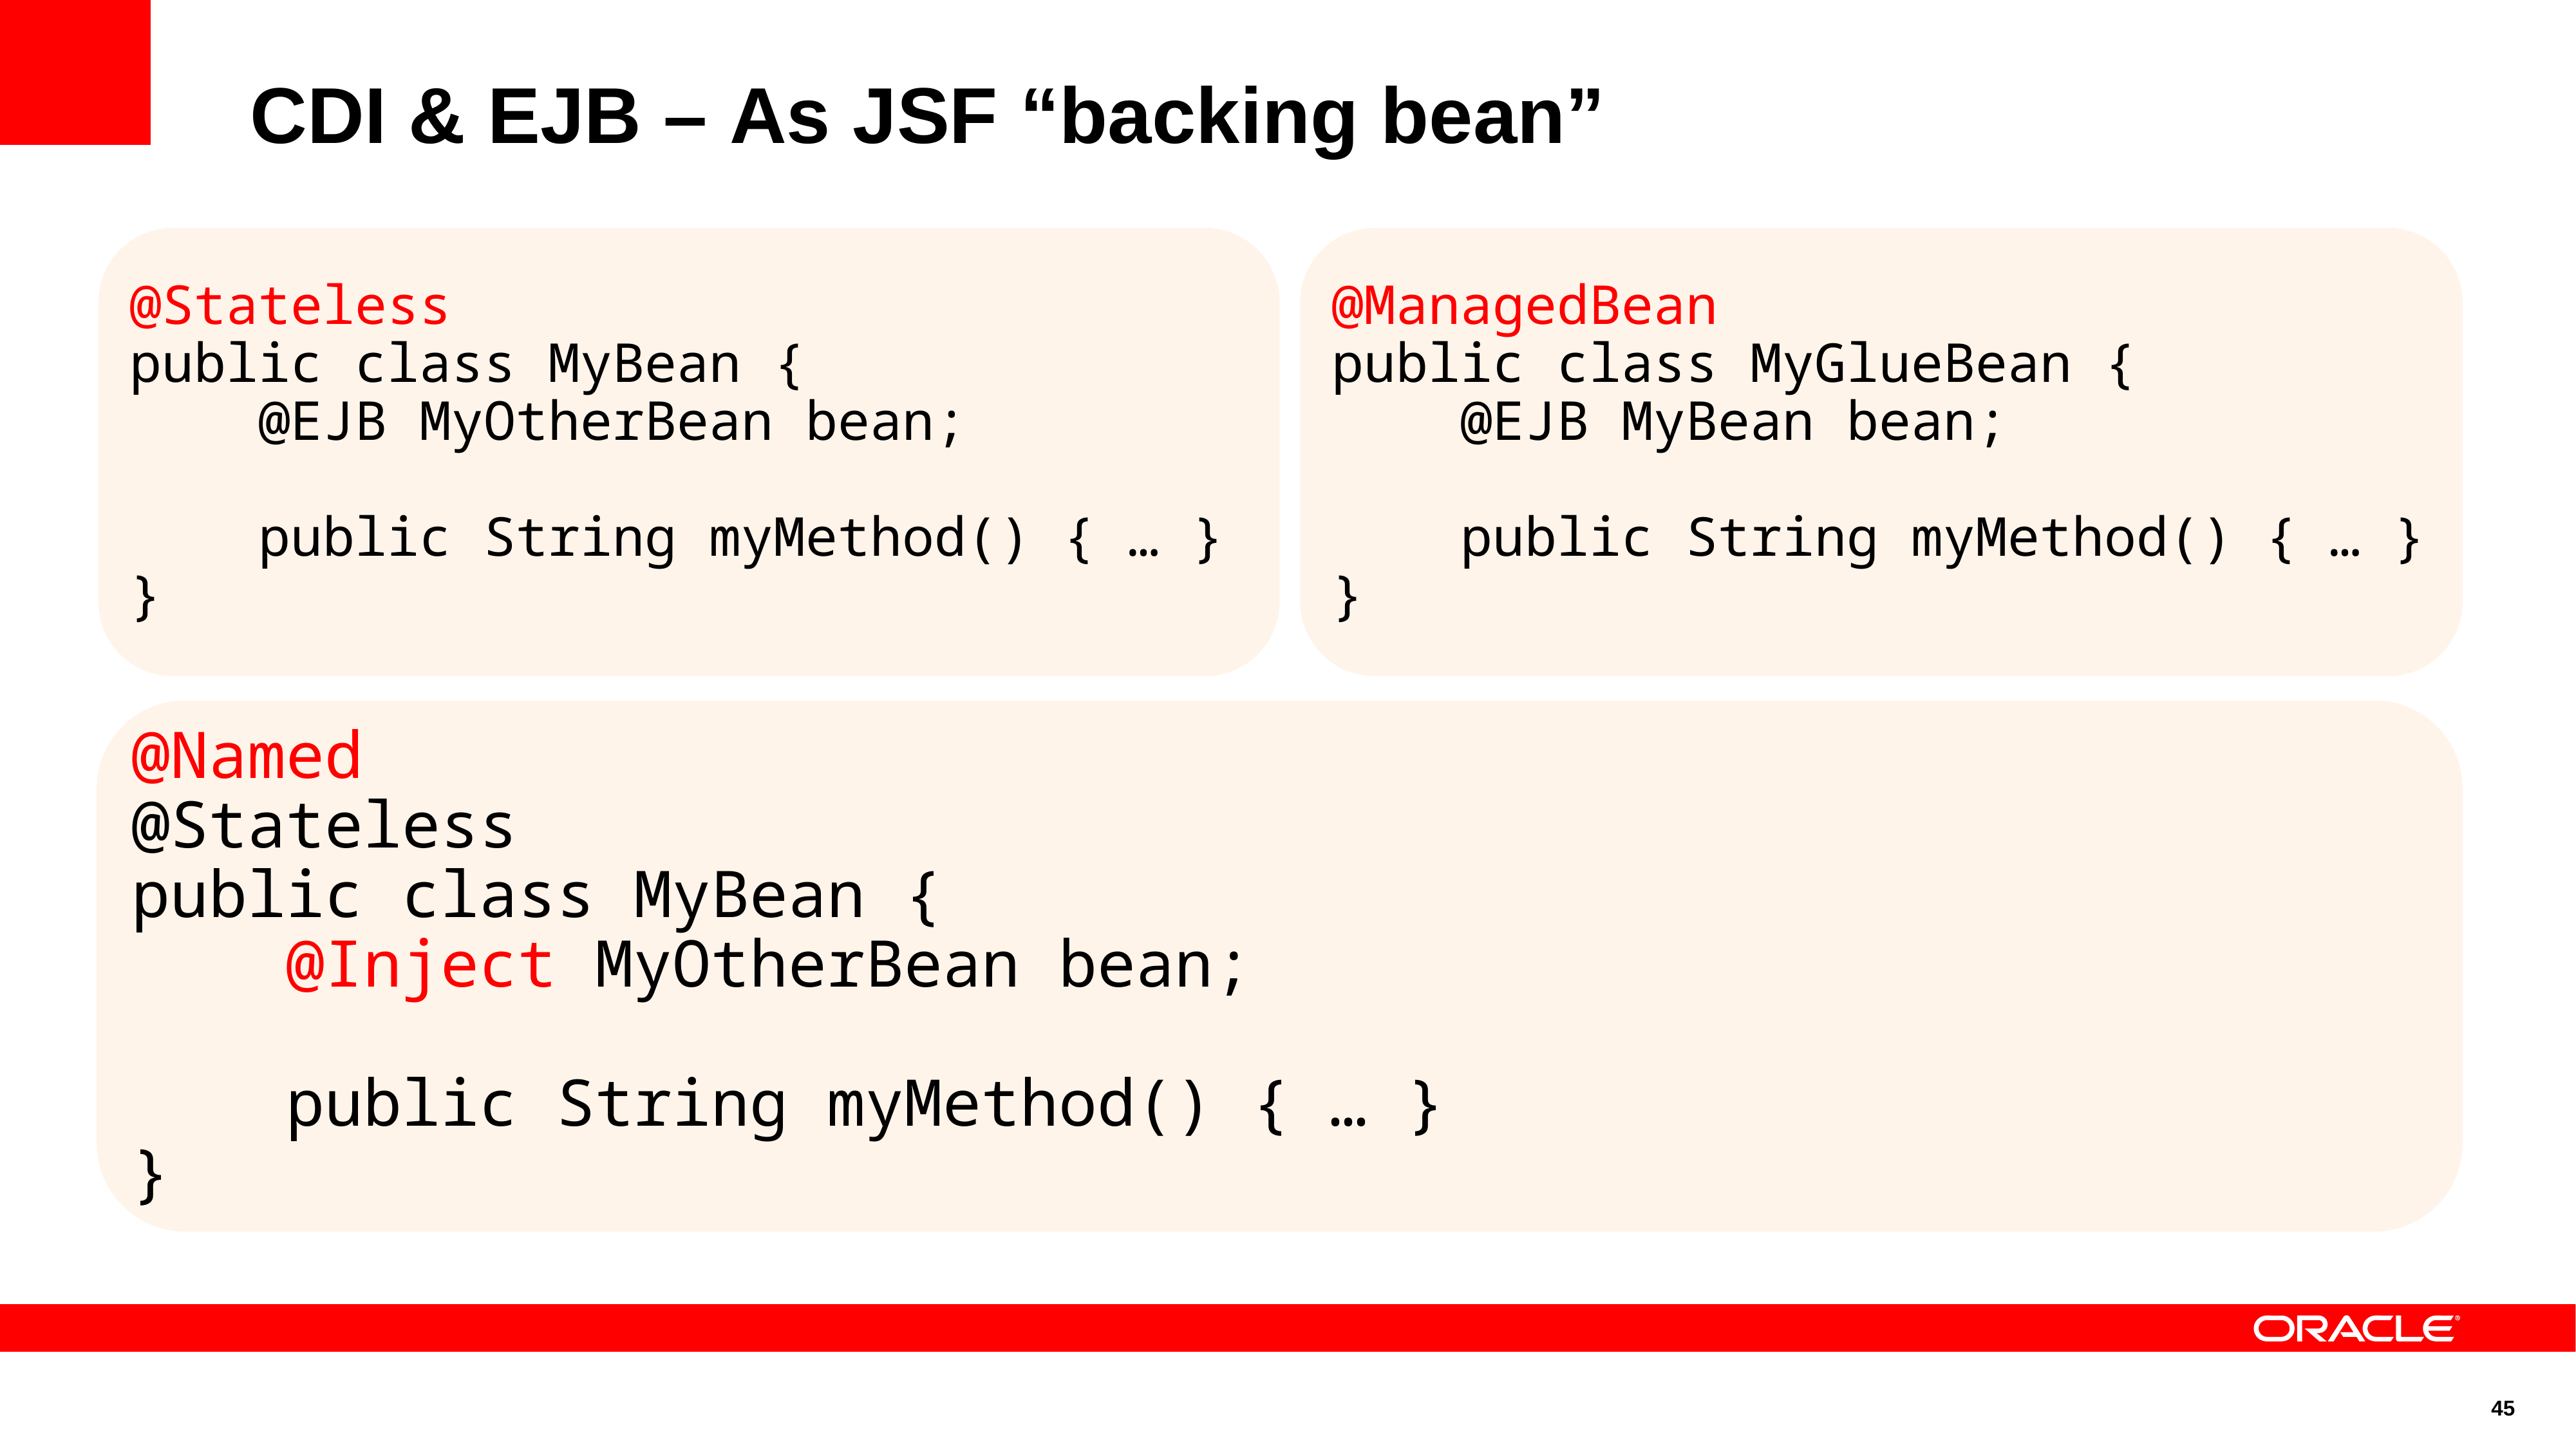

# CDI & EJB – As JSF “backing bean”
@Stateless
public class MyBean {
 @EJB MyOtherBean bean;
 public String myMethod() { … }
}
@ManagedBean
public class MyGlueBean {
 @EJB MyBean bean;
 public String myMethod() { … }
}
@Named
@Stateless
public class MyBean {
 @Inject MyOtherBean bean;
 public String myMethod() { … }
}